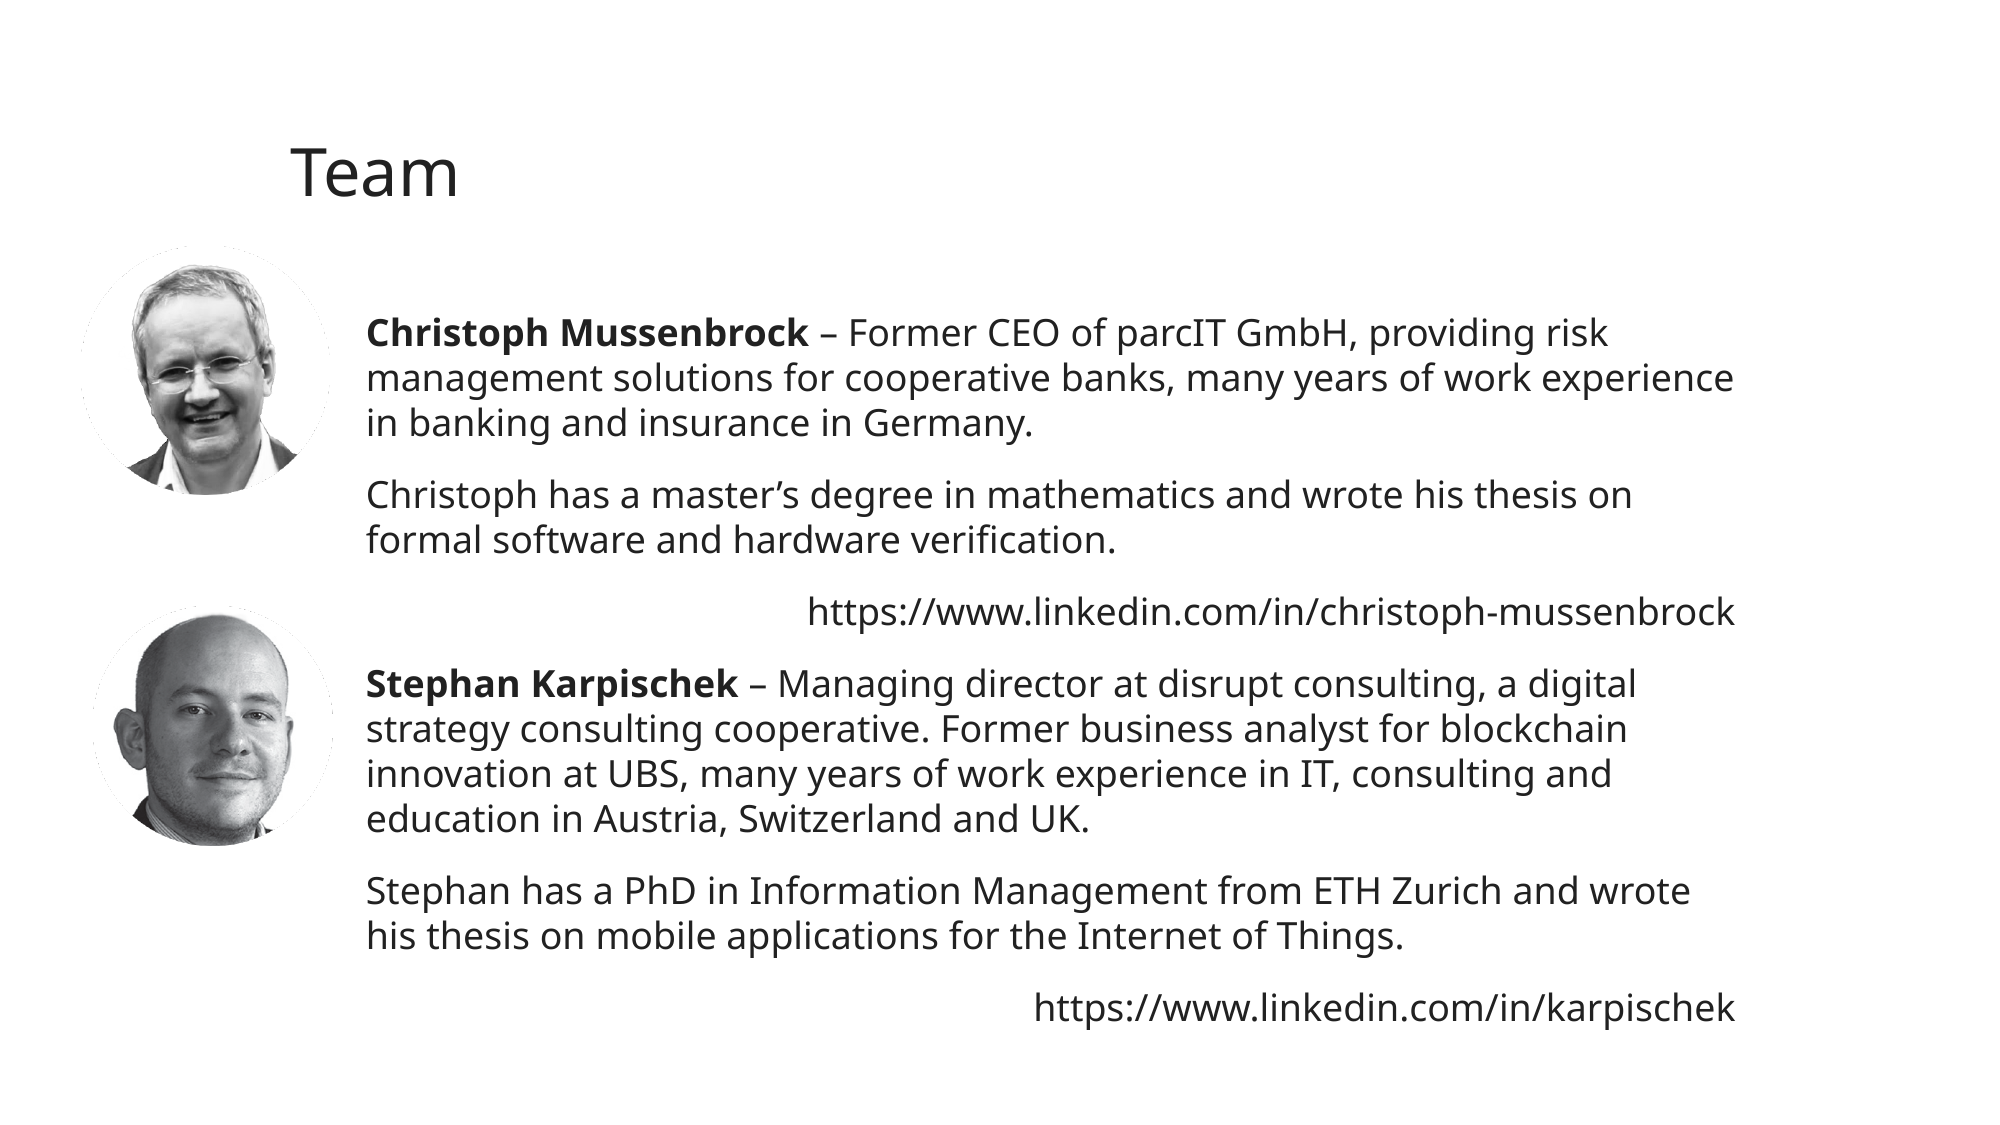

Team
Christoph Mussenbrock – Former CEO of parcIT GmbH, providing risk management solutions for cooperative banks, many years of work experience in banking and insurance in Germany.
Christoph has a master’s degree in mathematics and wrote his thesis on formal software and hardware verification.
https://www.linkedin.com/in/christoph-mussenbrock
Stephan Karpischek – Managing director at disrupt consulting, a digital strategy consulting cooperative. Former business analyst for blockchain innovation at UBS, many years of work experience in IT, consulting and education in Austria, Switzerland and UK.
Stephan has a PhD in Information Management from ETH Zurich and wrote his thesis on mobile applications for the Internet of Things.
https://www.linkedin.com/in/karpischek